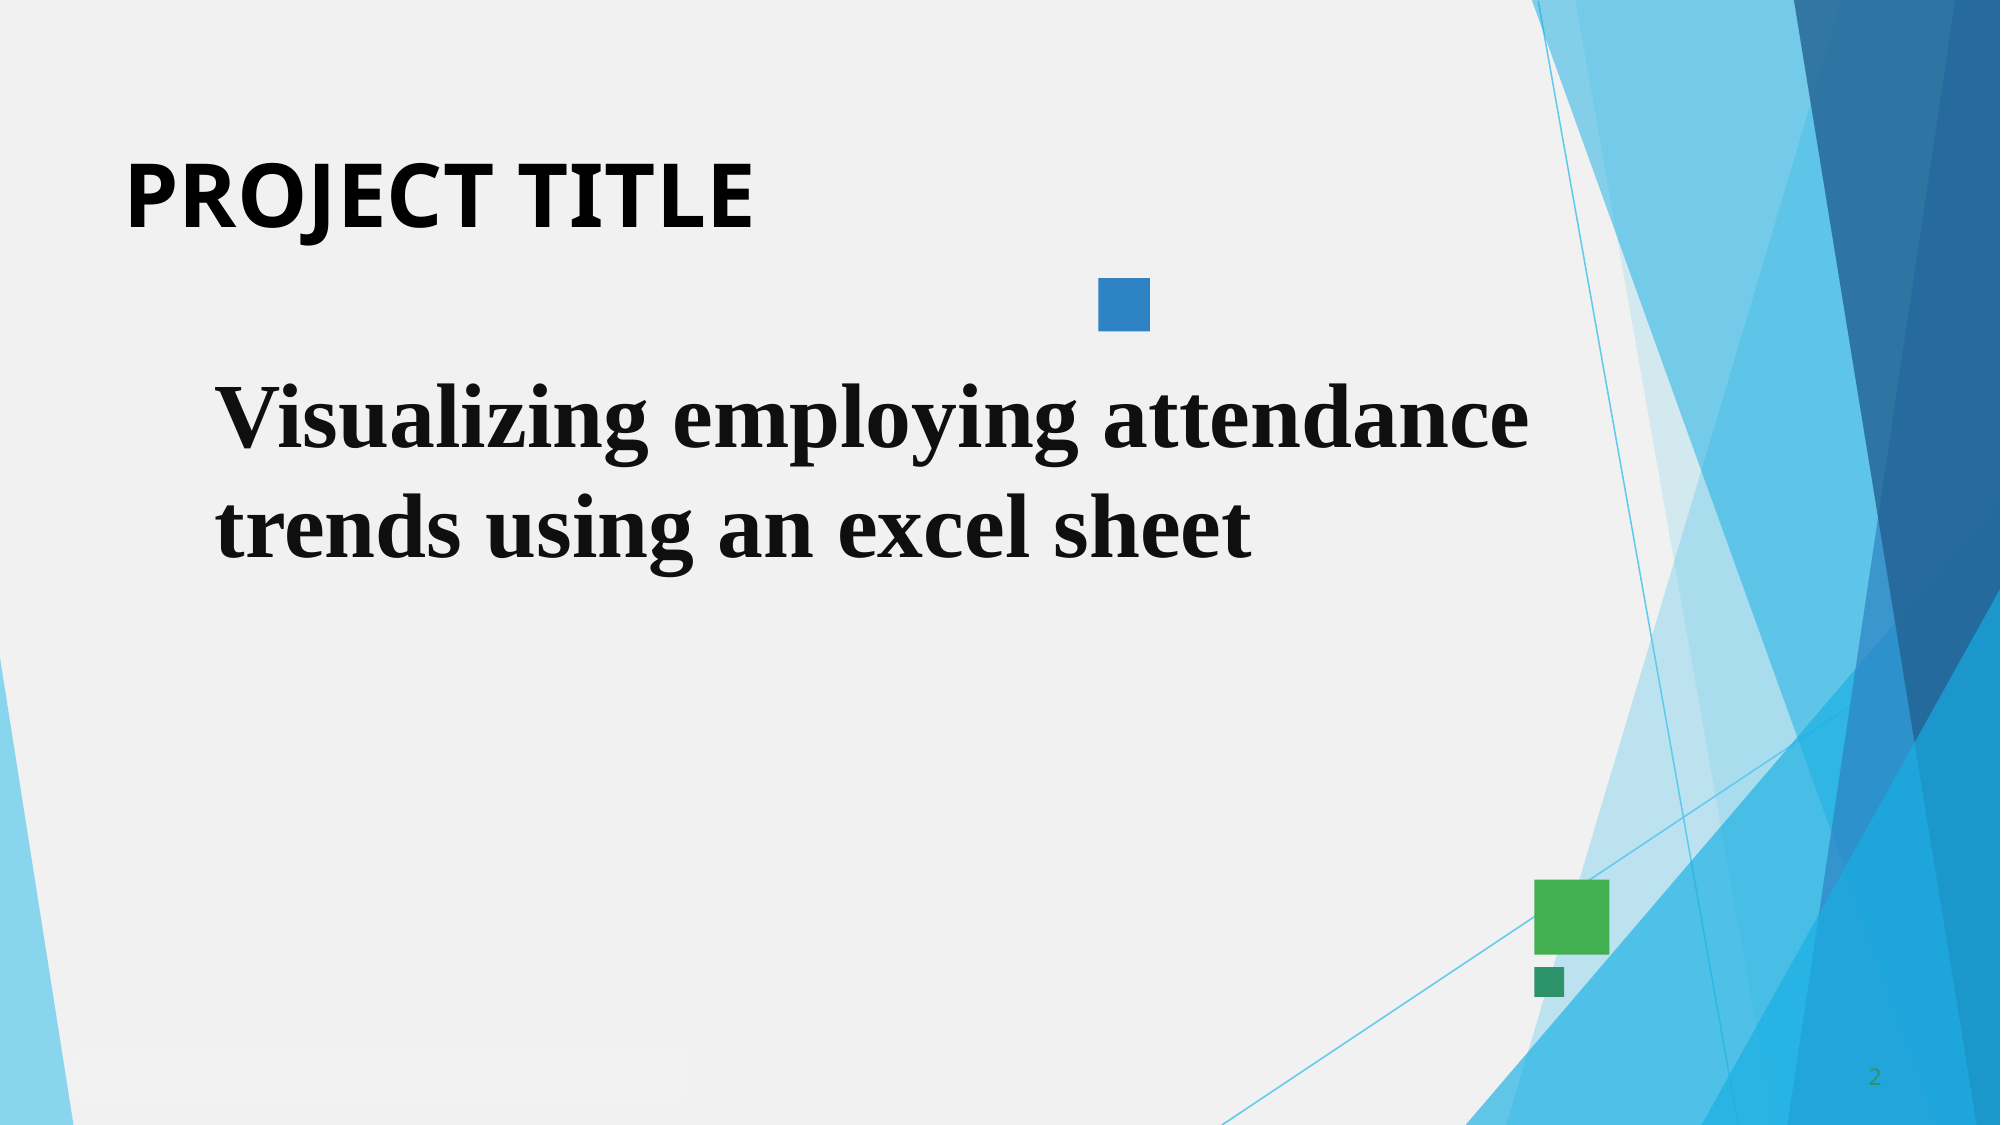

# PROJECT TITLE
Visualizing employing attendance trends using an excel sheet